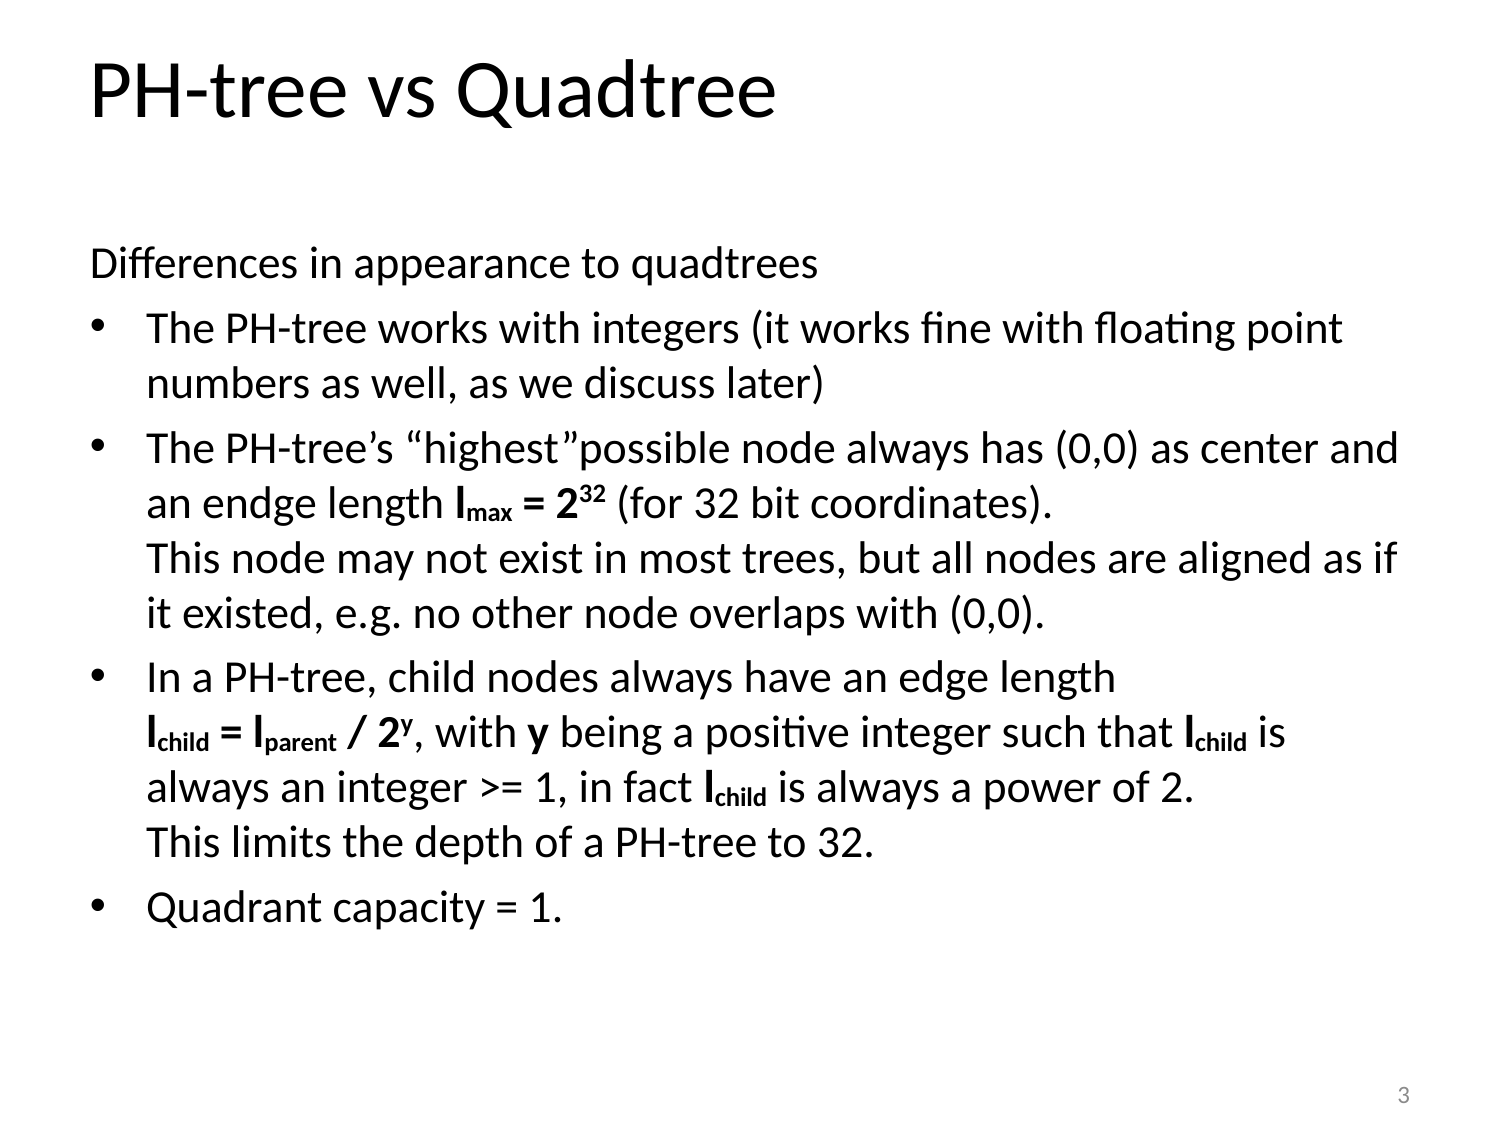

PH-tree vs Quadtree
Differences in appearance to quadtrees
The PH-tree works with integers (it works fine with floating point numbers as well, as we discuss later)
The PH-tree’s “highest”possible node always has (0,0) as center and an endge length lmax = 232 (for 32 bit coordinates).
This node may not exist in most trees, but all nodes are aligned as if it existed, e.g. no other node overlaps with (0,0).
In a PH-tree, child nodes always have an edge length
lchild = lparent / 2y, with y being a positive integer such that lchild is always an integer >= 1, in fact lchild is always a power of 2.
This limits the depth of a PH-tree to 32.
Quadrant capacity = 1.
1